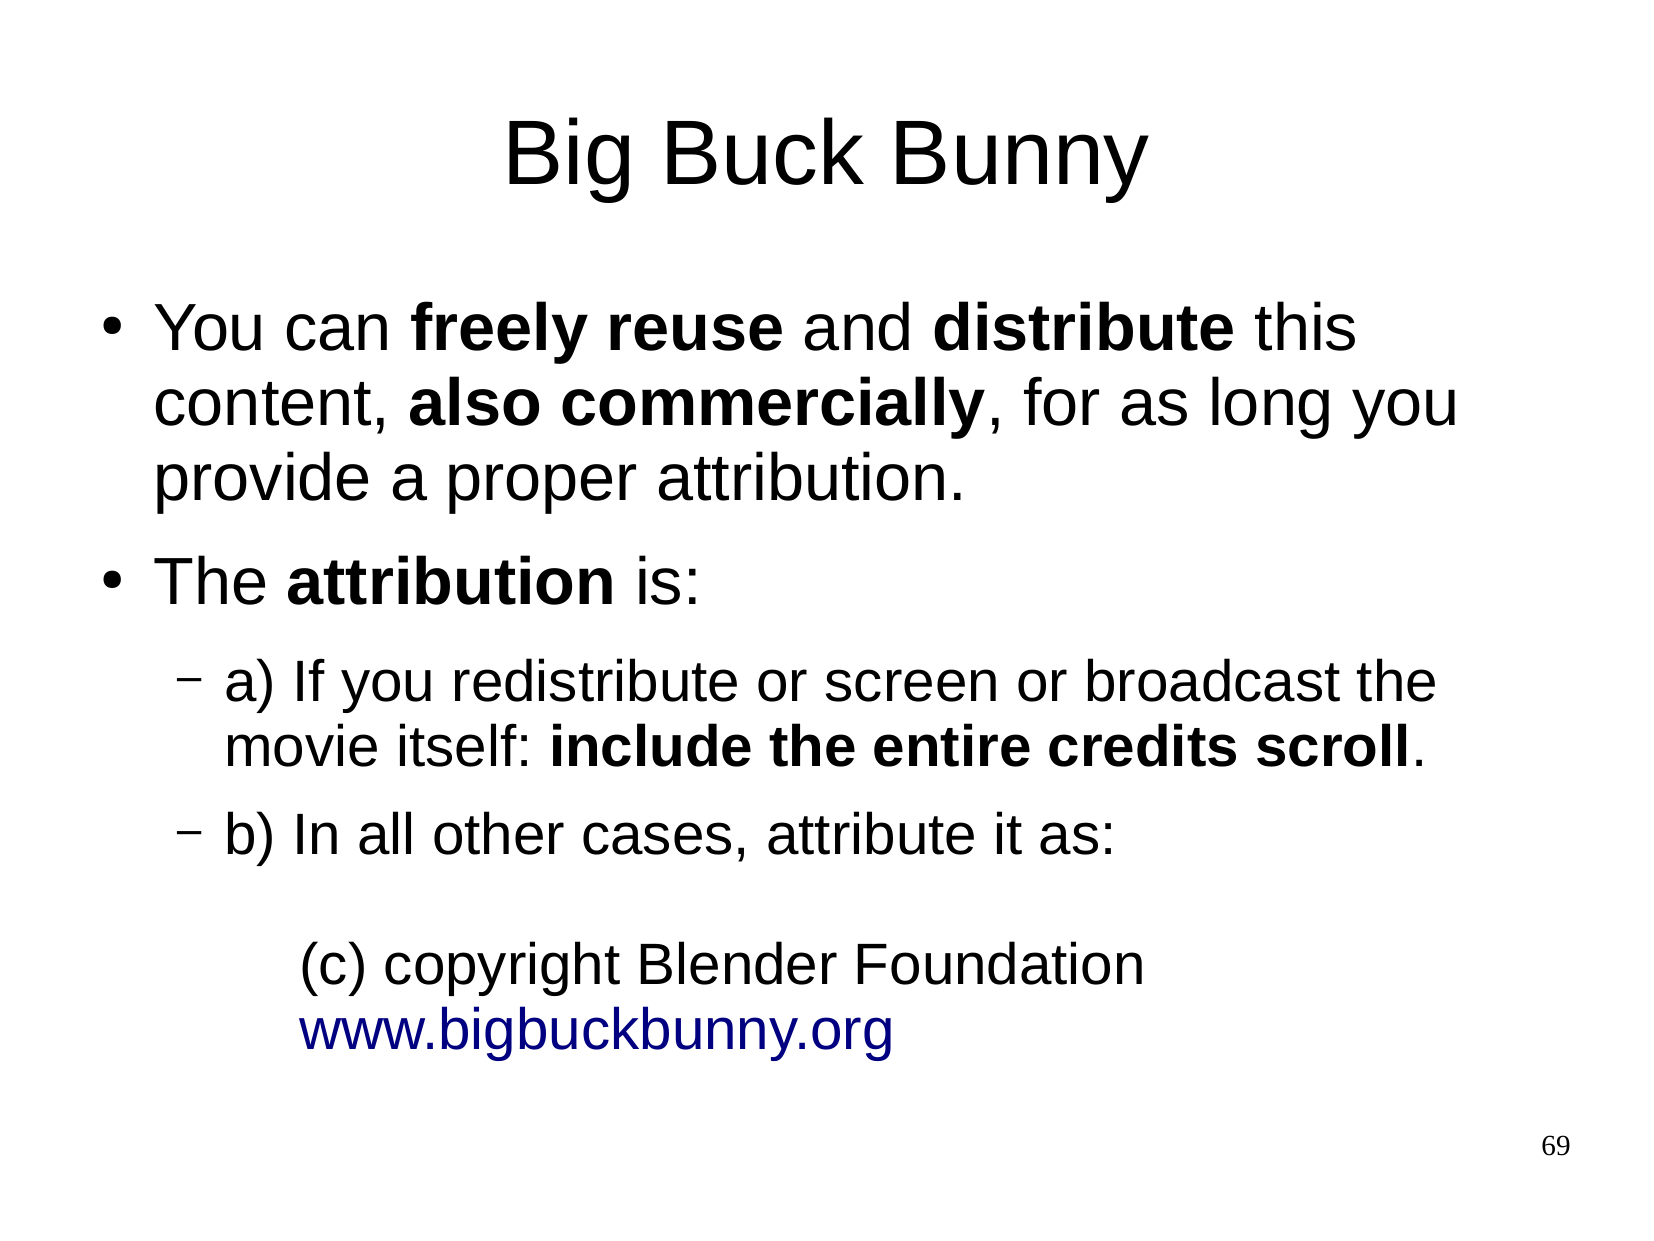

# Big Buck Bunny
You can freely reuse and distribute this content, also commercially, for as long you provide a proper attribution.
The attribution is:
a) If you redistribute or screen or broadcast the movie itself: include the entire credits scroll.
b) In all other cases, attribute it as:
	(c) copyright Blender Foundation
	www.bigbuckbunny.org
69